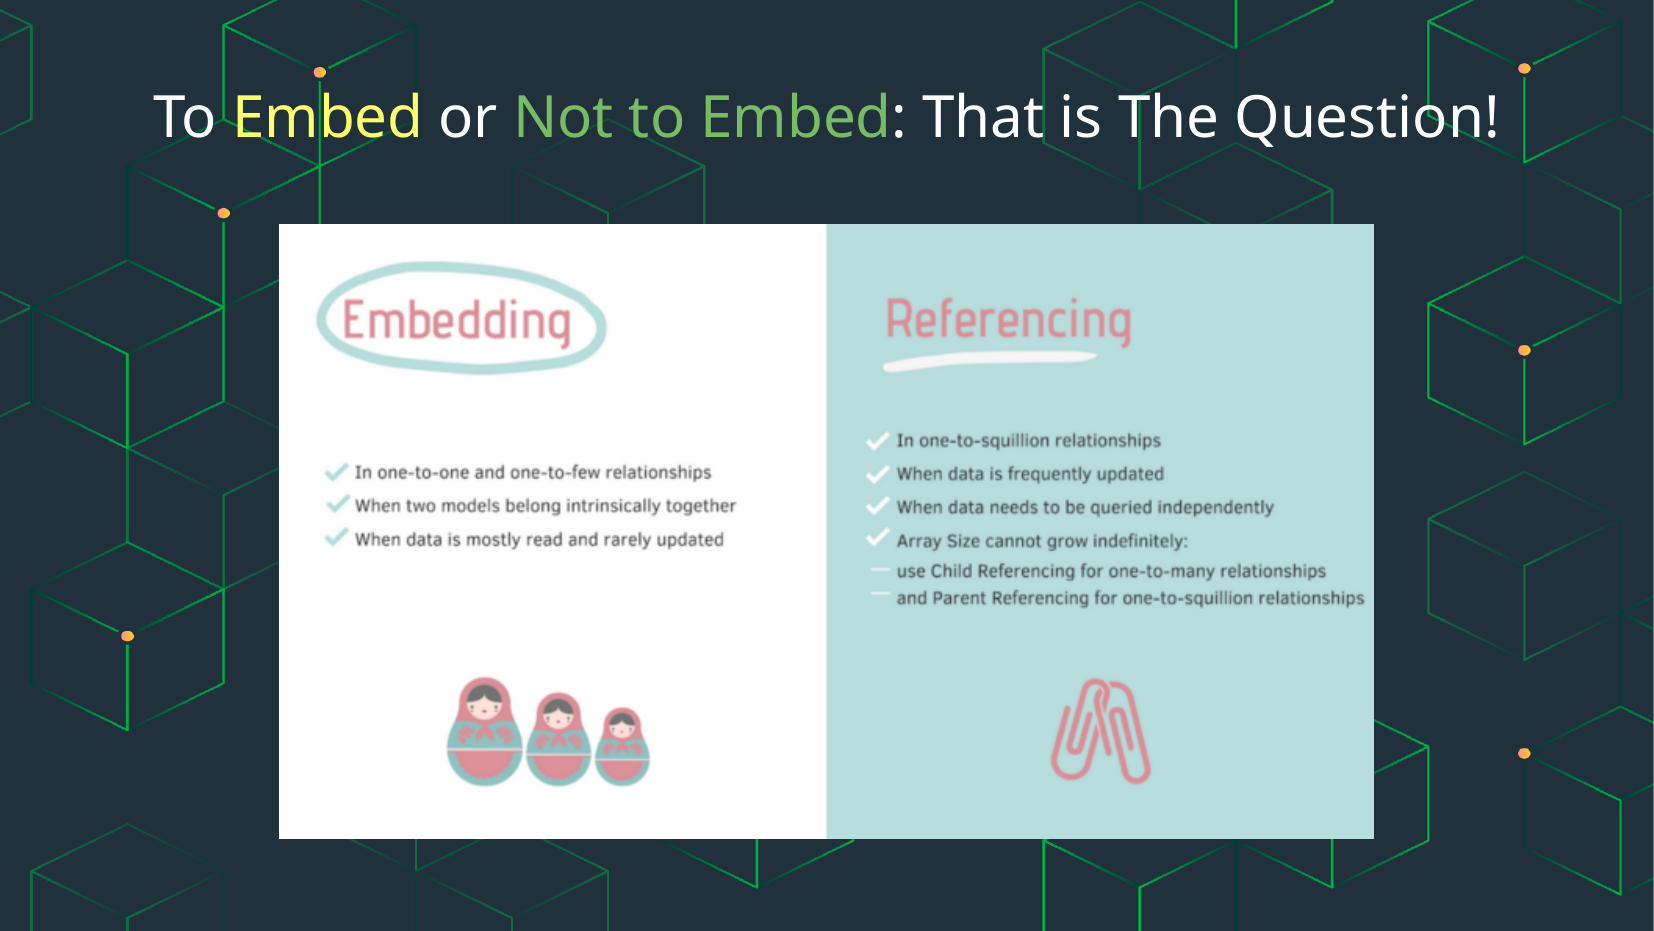

# To Embed or Not to Embed: That is The Question!